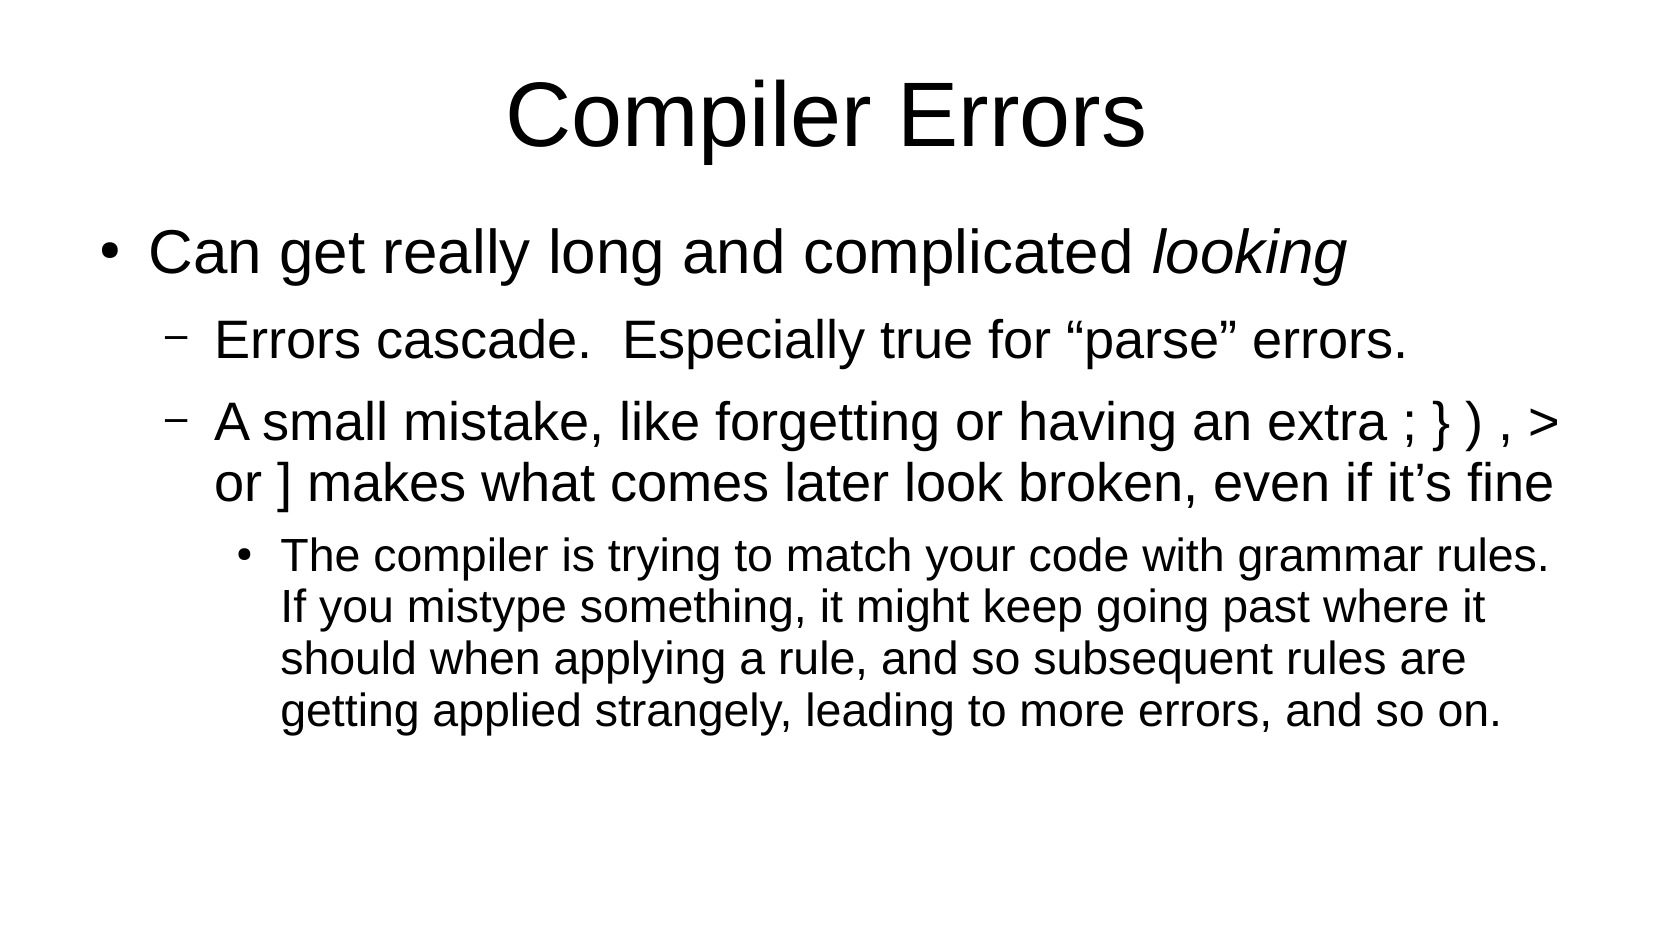

# Compiler Errors
Can get really long and complicated looking
Errors cascade. Especially true for “parse” errors.
A small mistake, like forgetting or having an extra ; } ) , > or ] makes what comes later look broken, even if it’s fine
The compiler is trying to match your code with grammar rules. If you mistype something, it might keep going past where it should when applying a rule, and so subsequent rules are getting applied strangely, leading to more errors, and so on.